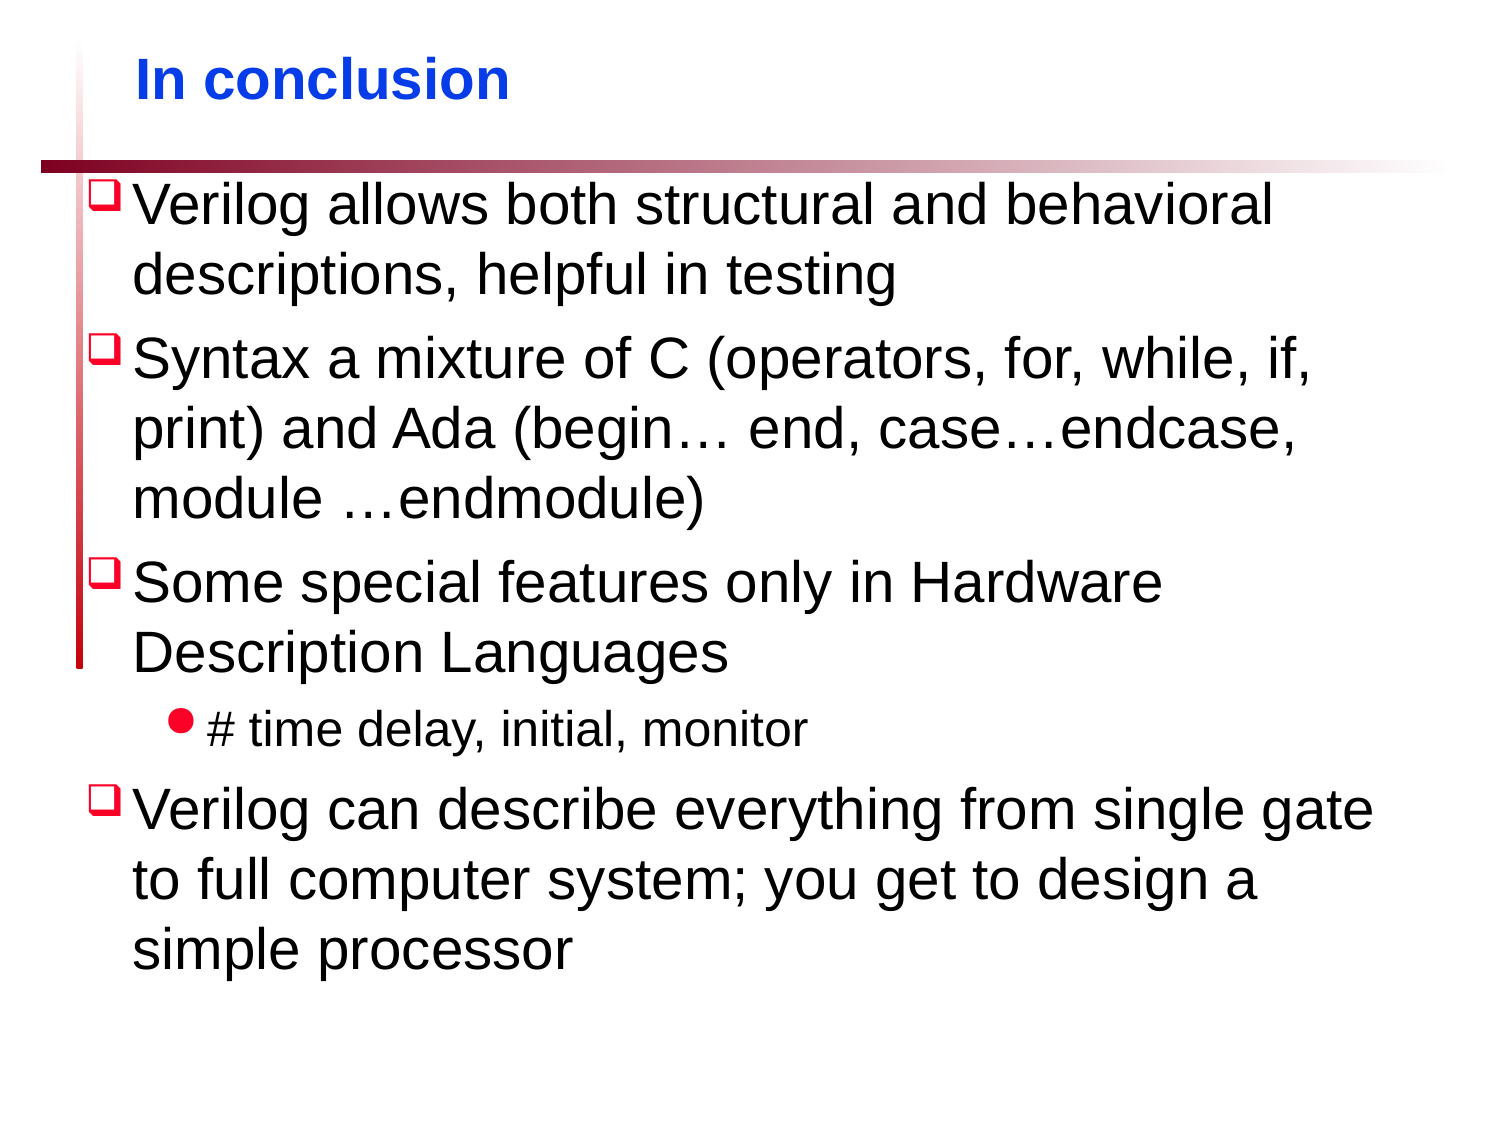

# In conclusion
Verilog allows both structural and behavioral descriptions, helpful in testing
Syntax a mixture of C (operators, for, while, if, print) and Ada (begin… end, case…endcase, module …endmodule)
Some special features only in Hardware Description Languages
# time delay, initial, monitor
Verilog can describe everything from single gate to full computer system; you get to design a simple processor